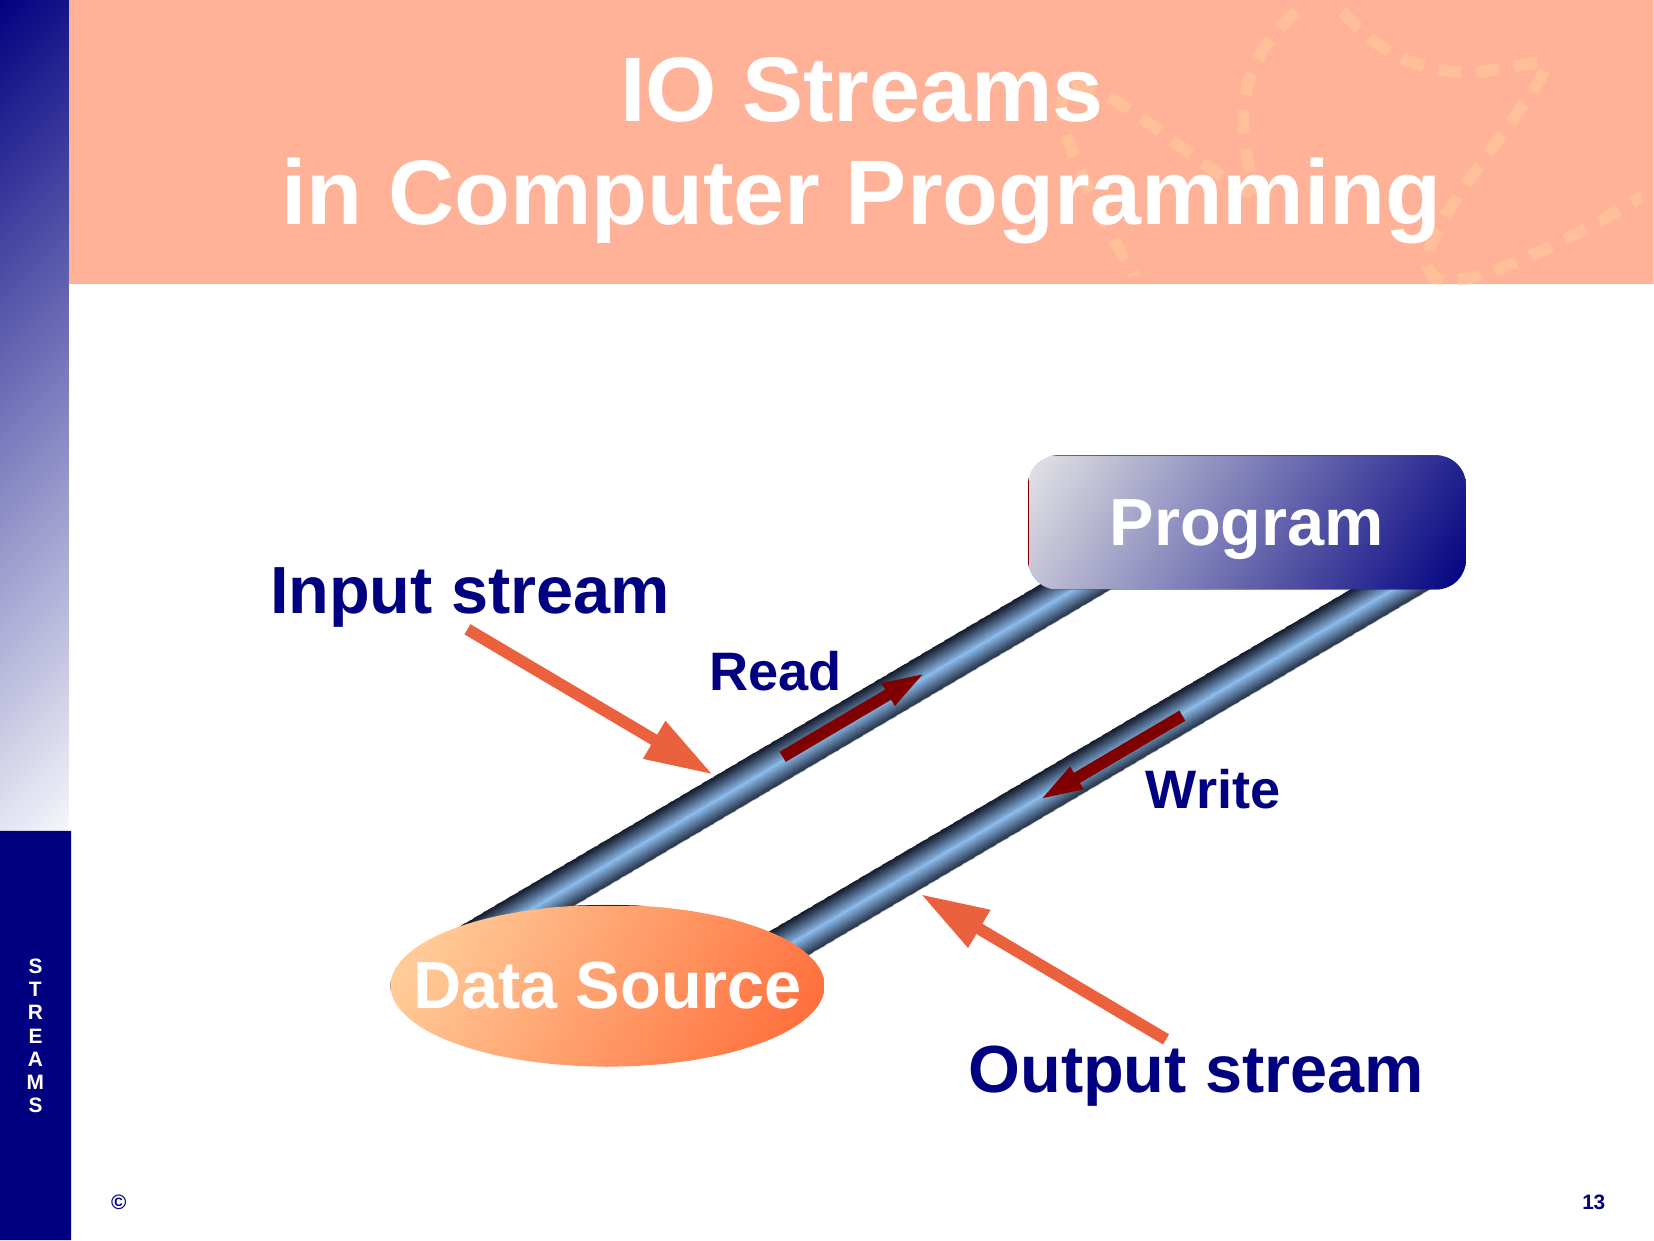

# IO Streams in Computer Programming
Program
Input stream
Read
Write
S
T
R
E
A
M
S
Output stream
Data Source